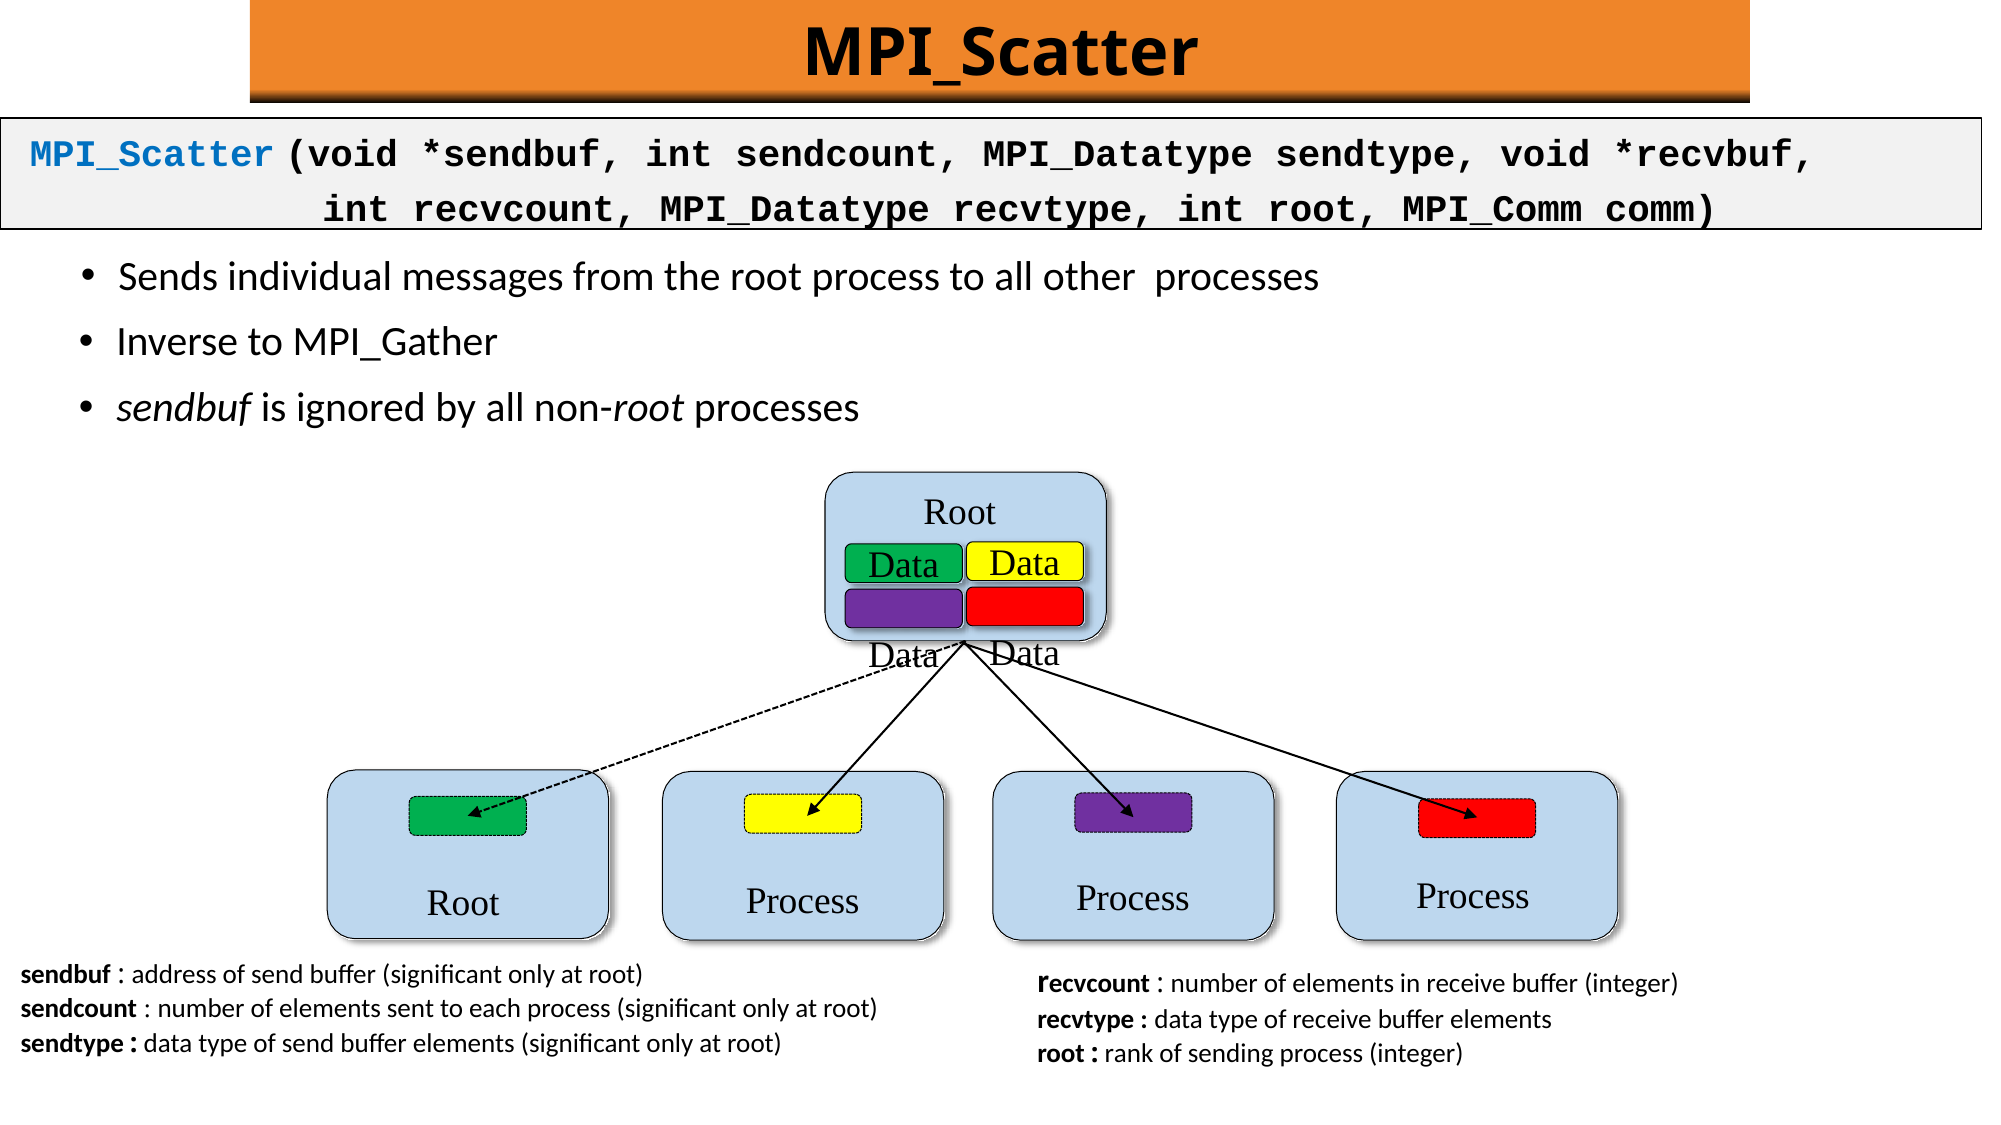

# MPI_Scatter
MPI_Scatter (void *sendbuf, int sendcount, MPI_Datatype sendtype, void *recvbuf,
 int recvcount, MPI_Datatype recvtype, int root, MPI_Comm comm)
Sends individual messages from the root process to all other processes
Inverse to MPI_Gather
sendbuf is ignored by all non-root processes
Root
Data Data
Data Data
Process
Process
Process
Root
sendbuf : address of send buffer (significant only at root)
sendcount : number of elements sent to each process (significant only at root)
sendtype : data type of send buffer elements (significant only at root)
recvcount : number of elements in receive buffer (integer)
recvtype : data type of receive buffer elements
root : rank of sending process (integer)